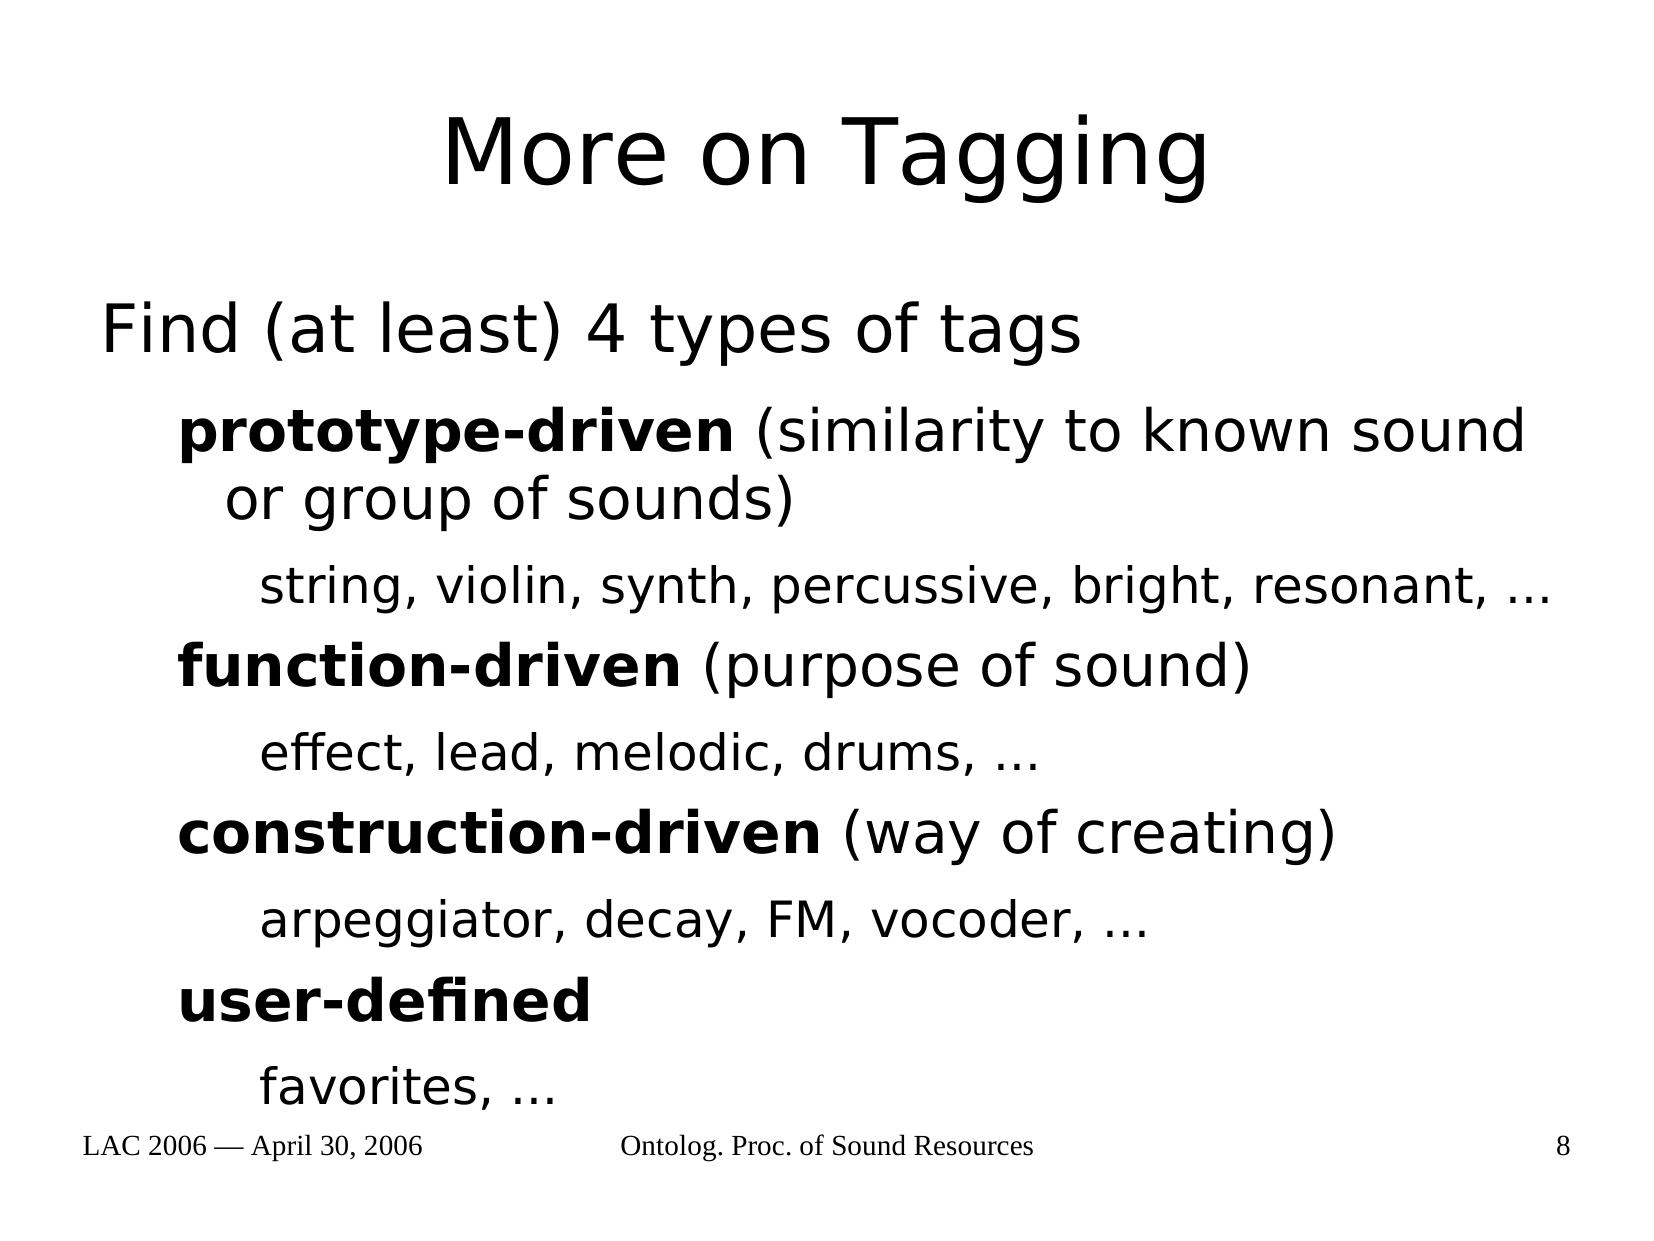

# More on Tagging
Find (at least) 4 types of tags
prototype-driven (similarity to known sound or group of sounds)
string, violin, synth, percussive, bright, resonant, ...
function-driven (purpose of sound)
effect, lead, melodic, drums, ...
construction-driven (way of creating)
arpeggiator, decay, FM, vocoder, ...
user-defined
favorites, ...
LAC 2006 — April 30, 2006
Ontolog. Proc. of Sound Resources
8